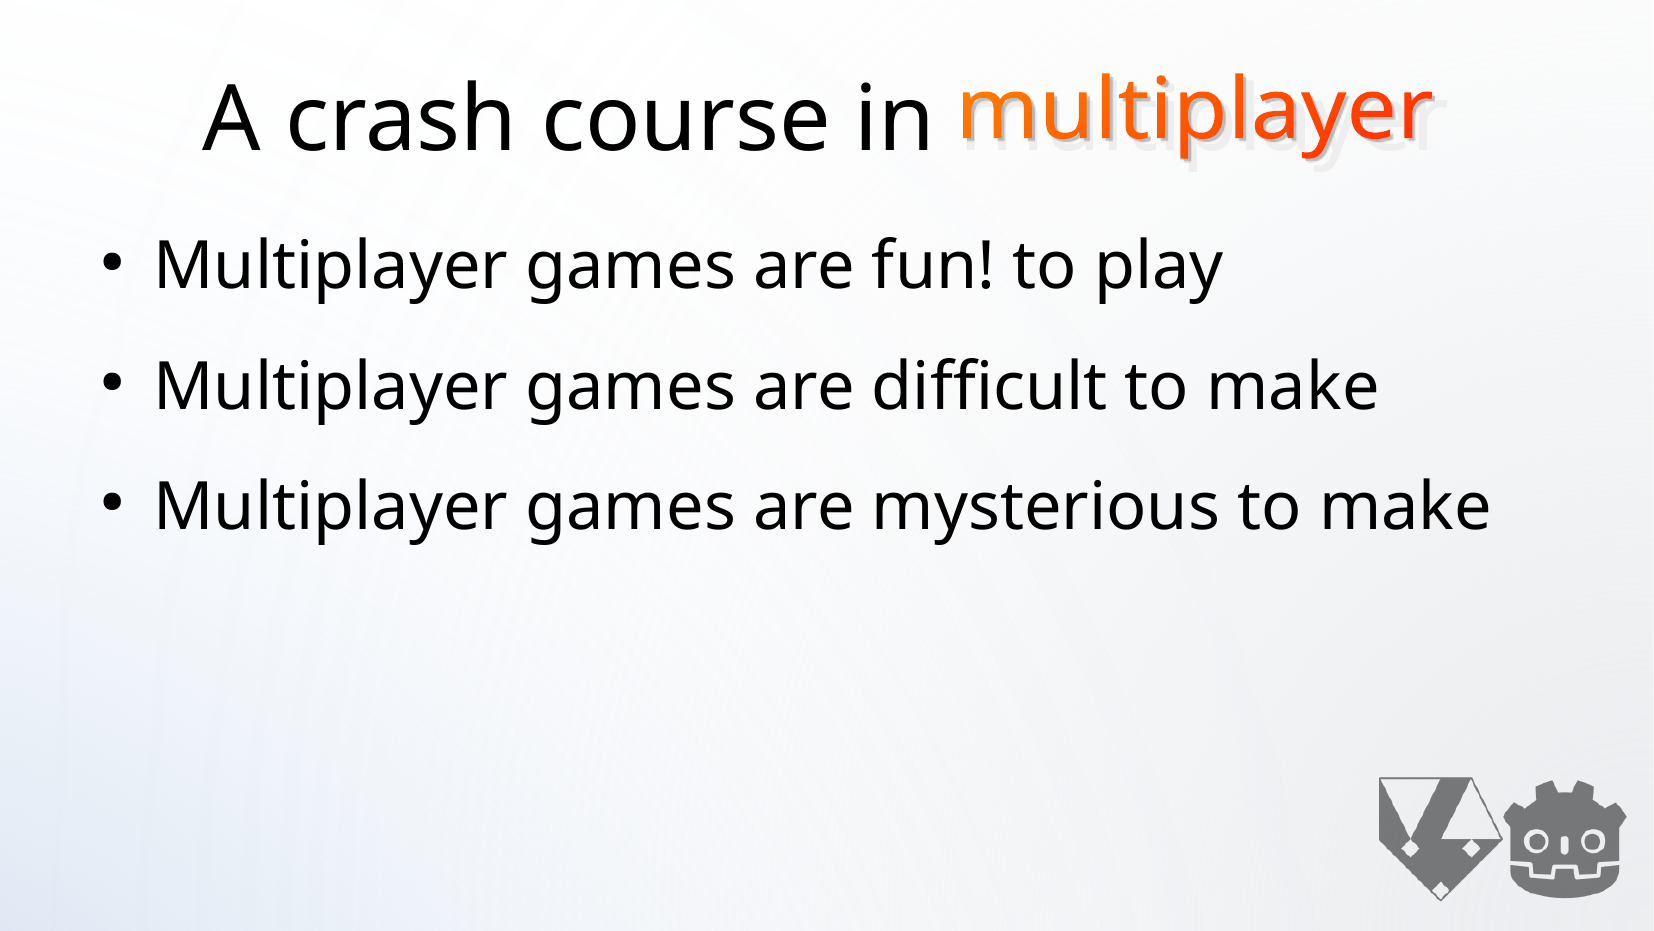

# A crash course in multiplayer
multiplayer
Multiplayer games are fun! to play
Multiplayer games are difficult to make
Multiplayer games are mysterious to make